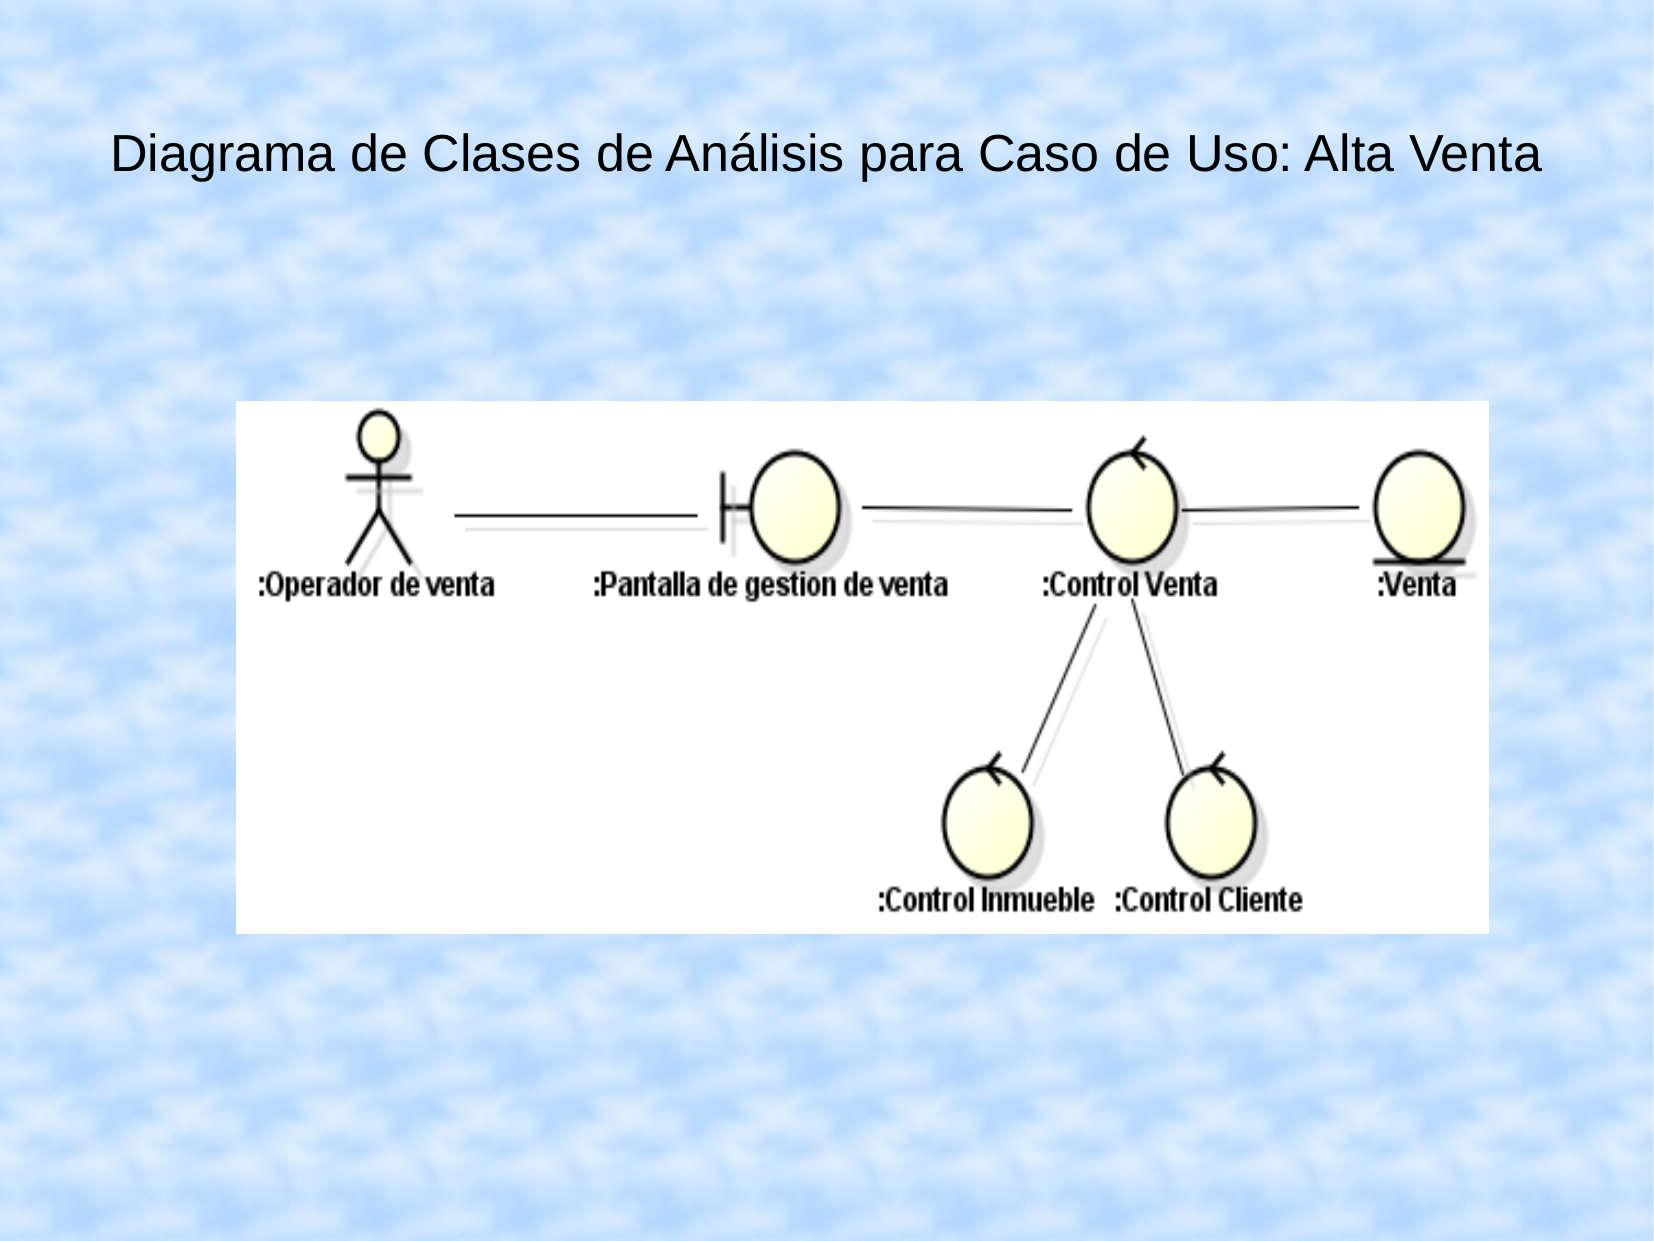

# Diagrama de Clases de Análisis para Caso de Uso: Alta Venta